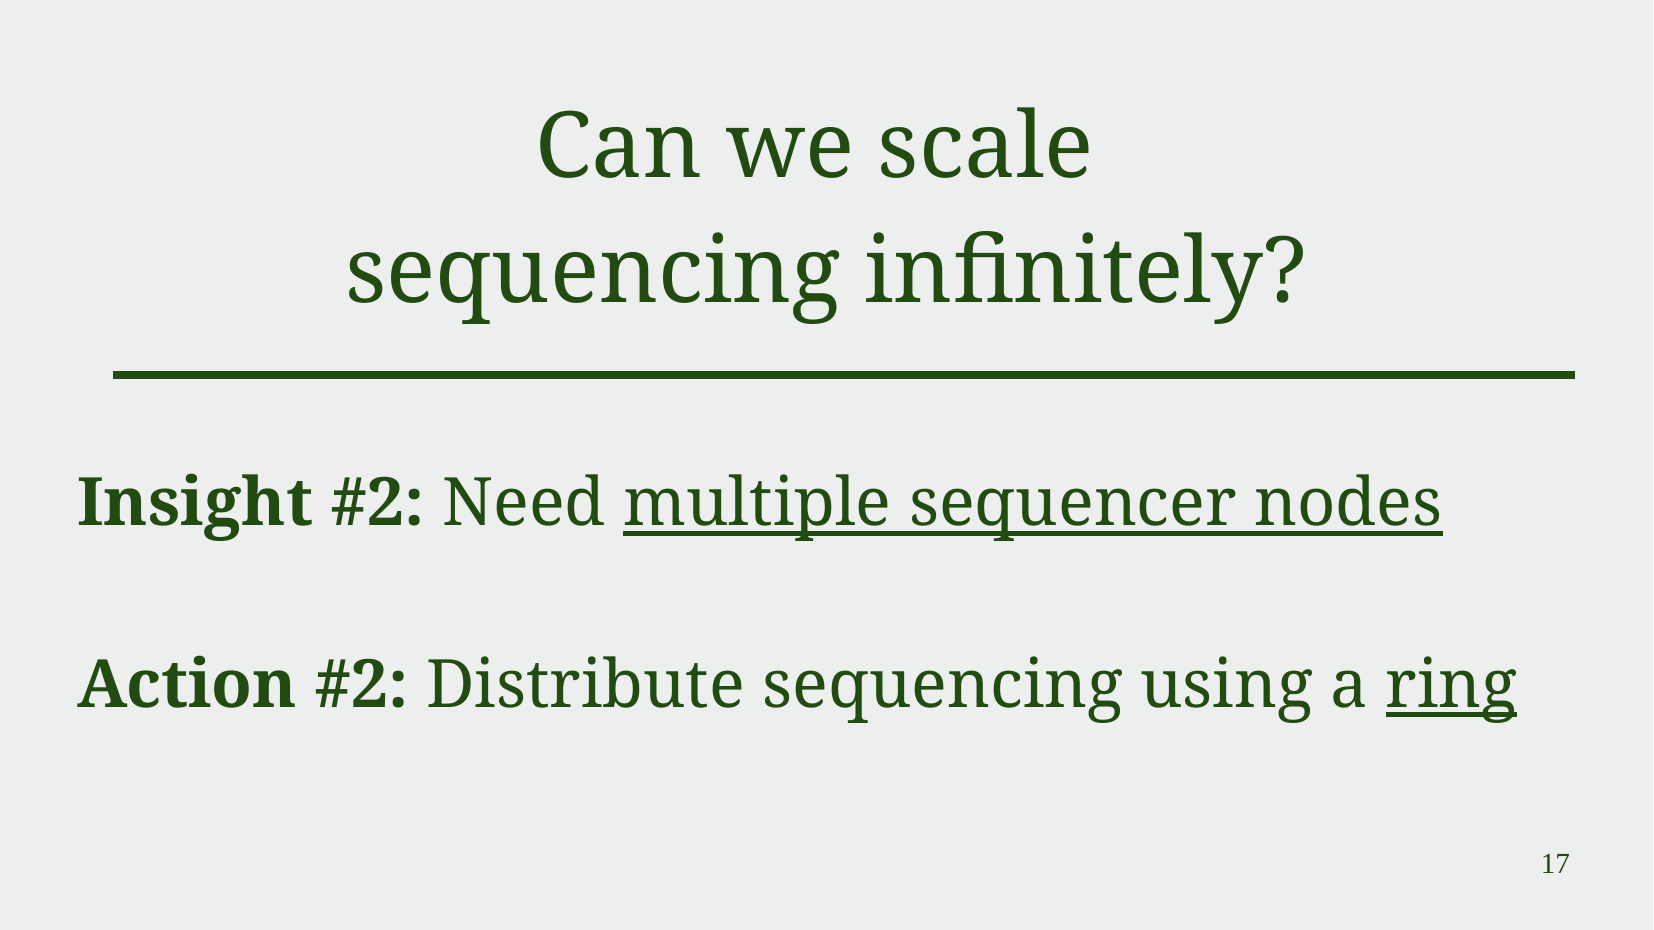

# Can we scale
sequencing infinitely?
Insight #2: Need multiple sequencer nodes
Action #2: Distribute sequencing using a ring
17